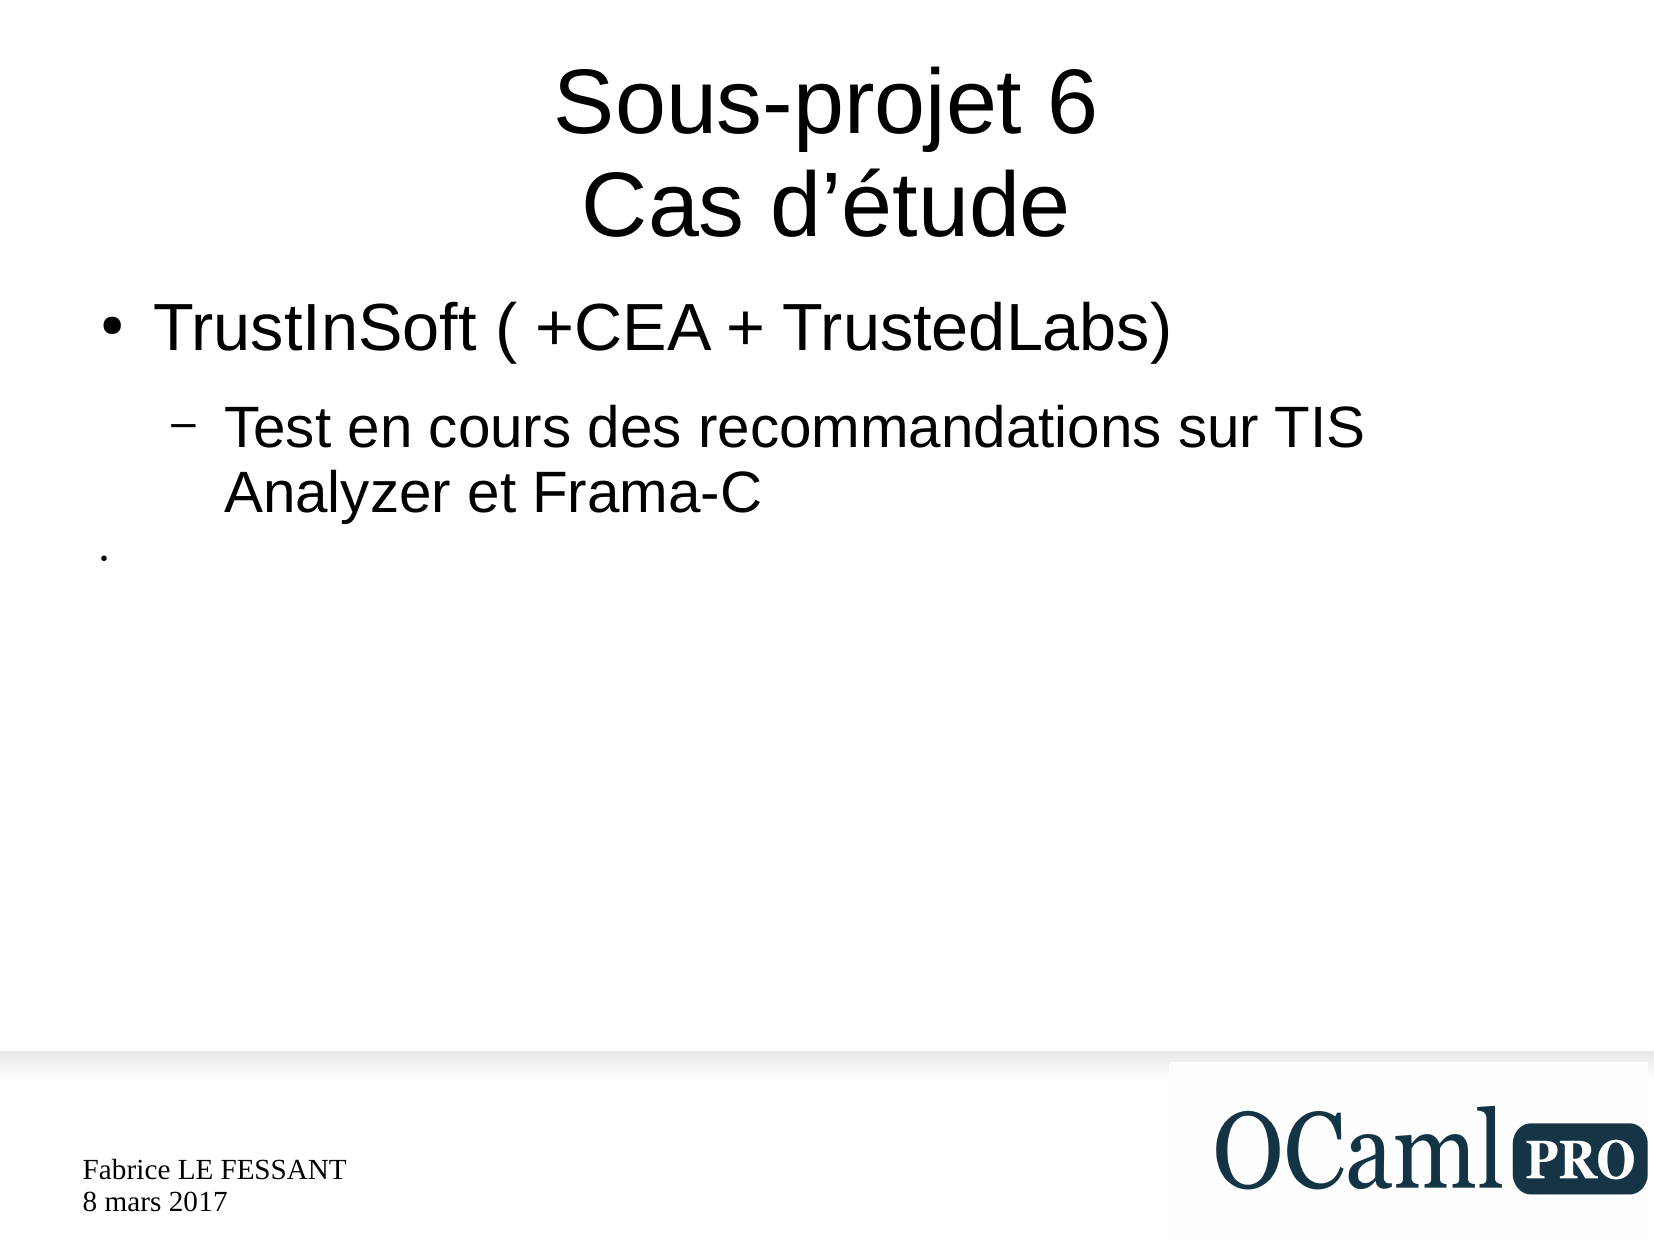

# Sous-projet 6 Cas d’étude
TrustInSoft ( +CEA + TrustedLabs)
Test en cours des recommandations sur TIS Analyzer et Frama-C